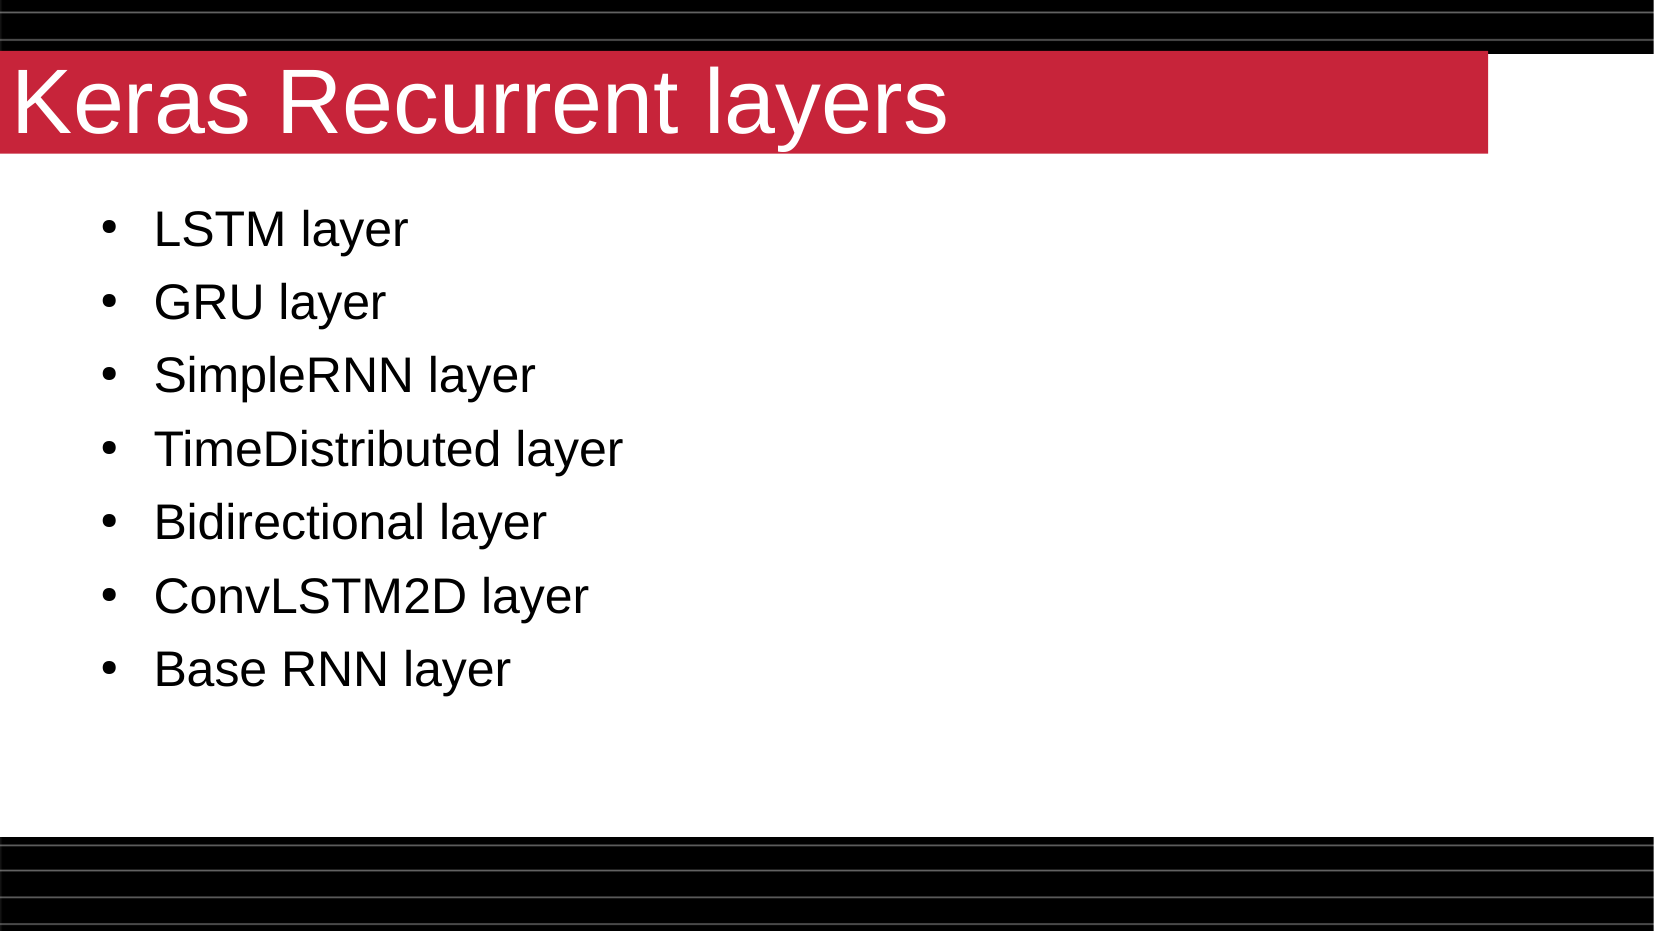

# Keras Recurrent layers
LSTM layer
GRU layer
SimpleRNN layer
TimeDistributed layer
Bidirectional layer
ConvLSTM2D layer
Base RNN layer